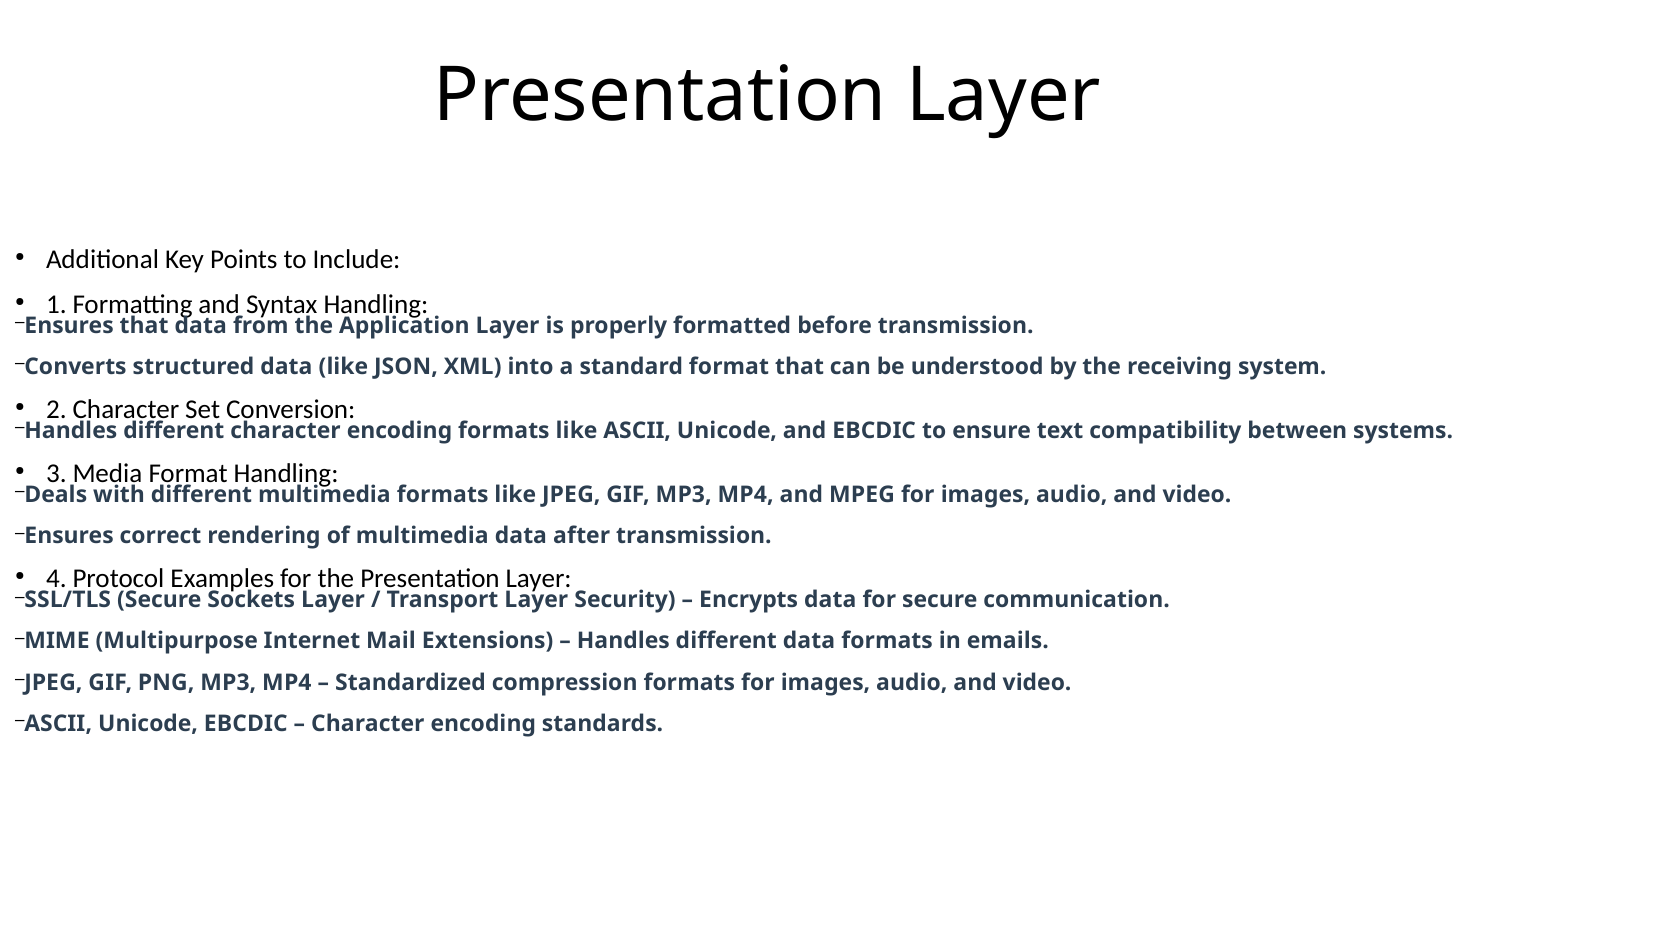

# Presentation Layer
Additional Key Points to Include:
1. Formatting and Syntax Handling:
Ensures that data from the Application Layer is properly formatted before transmission.
Converts structured data (like JSON, XML) into a standard format that can be understood by the receiving system.
2. Character Set Conversion:
Handles different character encoding formats like ASCII, Unicode, and EBCDIC to ensure text compatibility between systems.
3. Media Format Handling:
Deals with different multimedia formats like JPEG, GIF, MP3, MP4, and MPEG for images, audio, and video.
Ensures correct rendering of multimedia data after transmission.
4. Protocol Examples for the Presentation Layer:
SSL/TLS (Secure Sockets Layer / Transport Layer Security) – Encrypts data for secure communication.
MIME (Multipurpose Internet Mail Extensions) – Handles different data formats in emails.
JPEG, GIF, PNG, MP3, MP4 – Standardized compression formats for images, audio, and video.
ASCII, Unicode, EBCDIC – Character encoding standards.